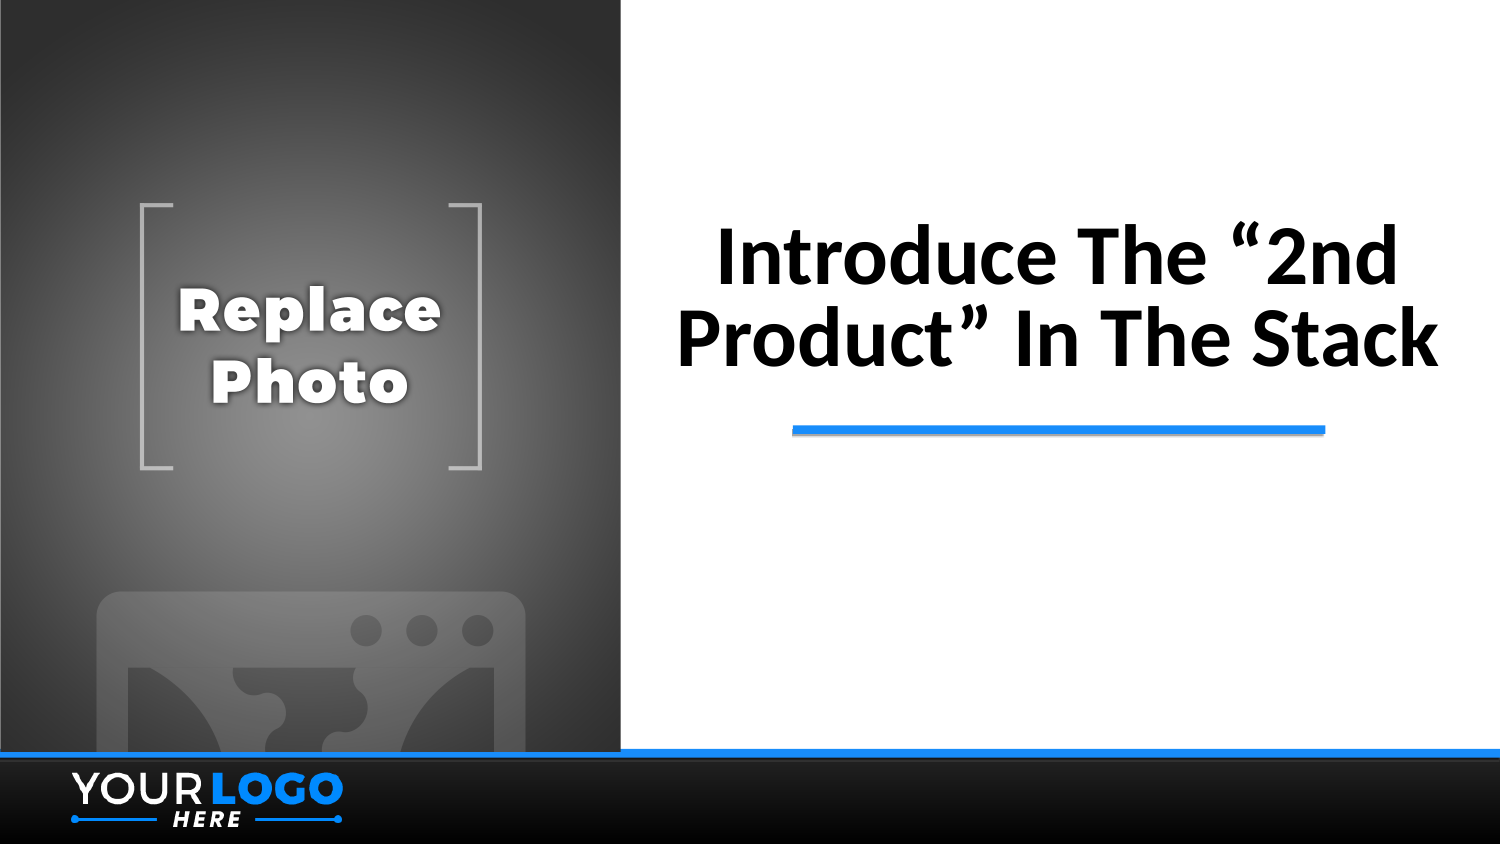

Introduce The “2nd Product” In The Stack